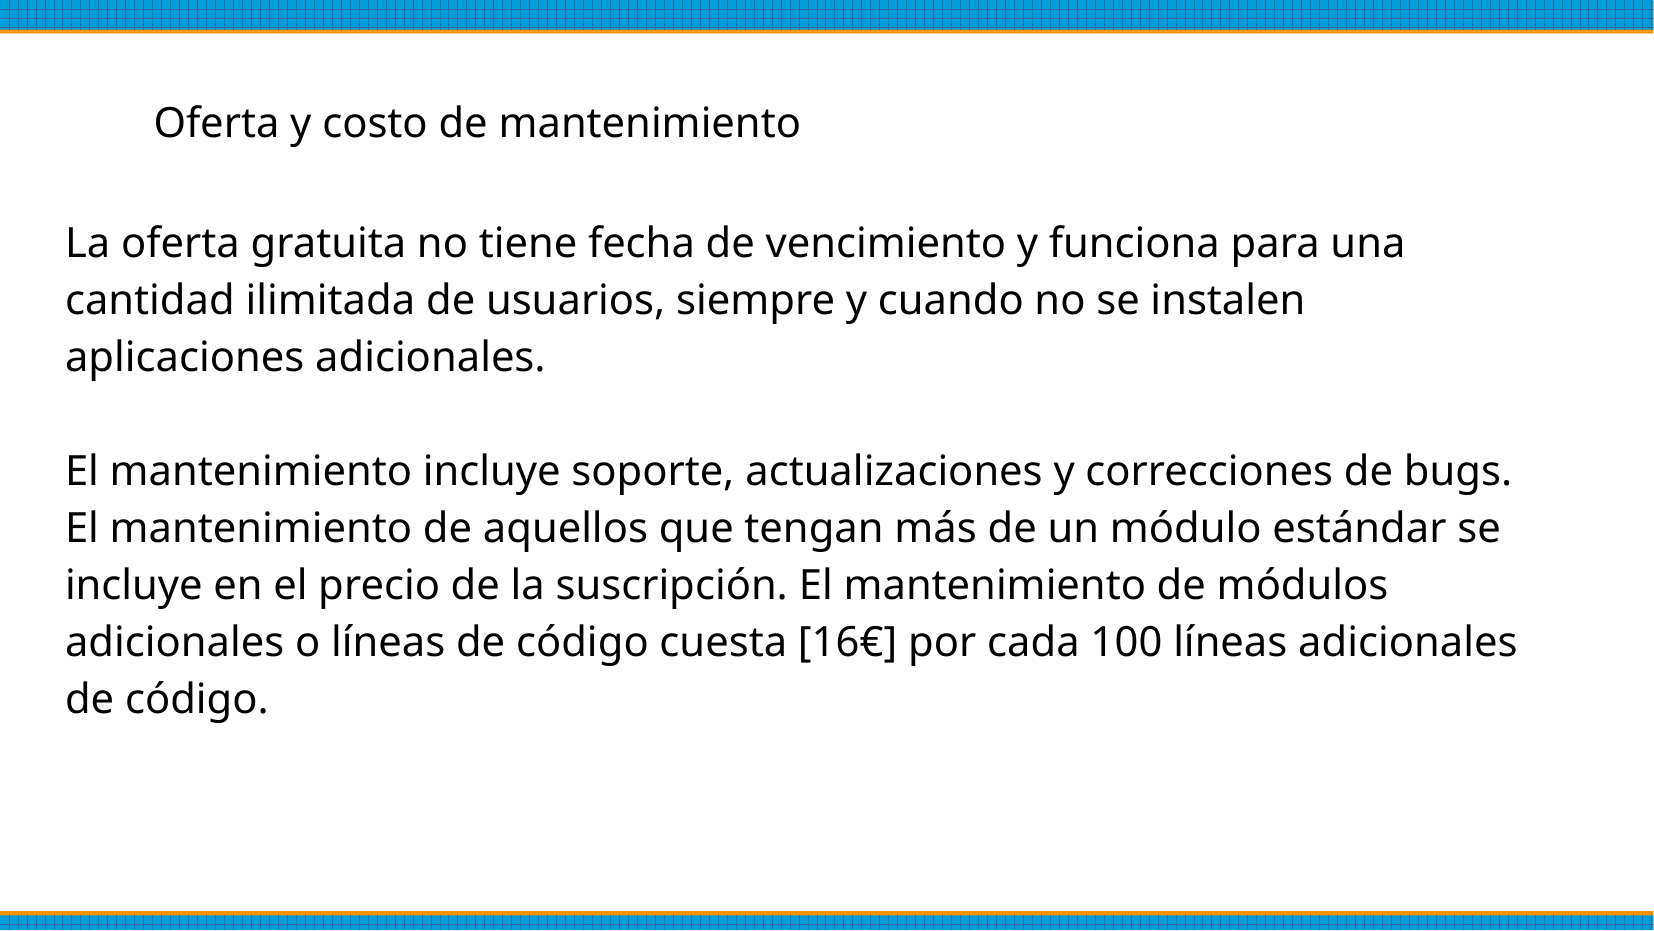

Oferta y costo de mantenimiento
La oferta gratuita no tiene fecha de vencimiento y funciona para una cantidad ilimitada de usuarios, siempre y cuando no se instalen aplicaciones adicionales.
El mantenimiento incluye soporte, actualizaciones y correcciones de bugs. El mantenimiento de aquellos que tengan más de un módulo estándar se incluye en el precio de la suscripción. El mantenimiento de módulos adicionales o líneas de código cuesta [16€] por cada 100 líneas adicionales de código.